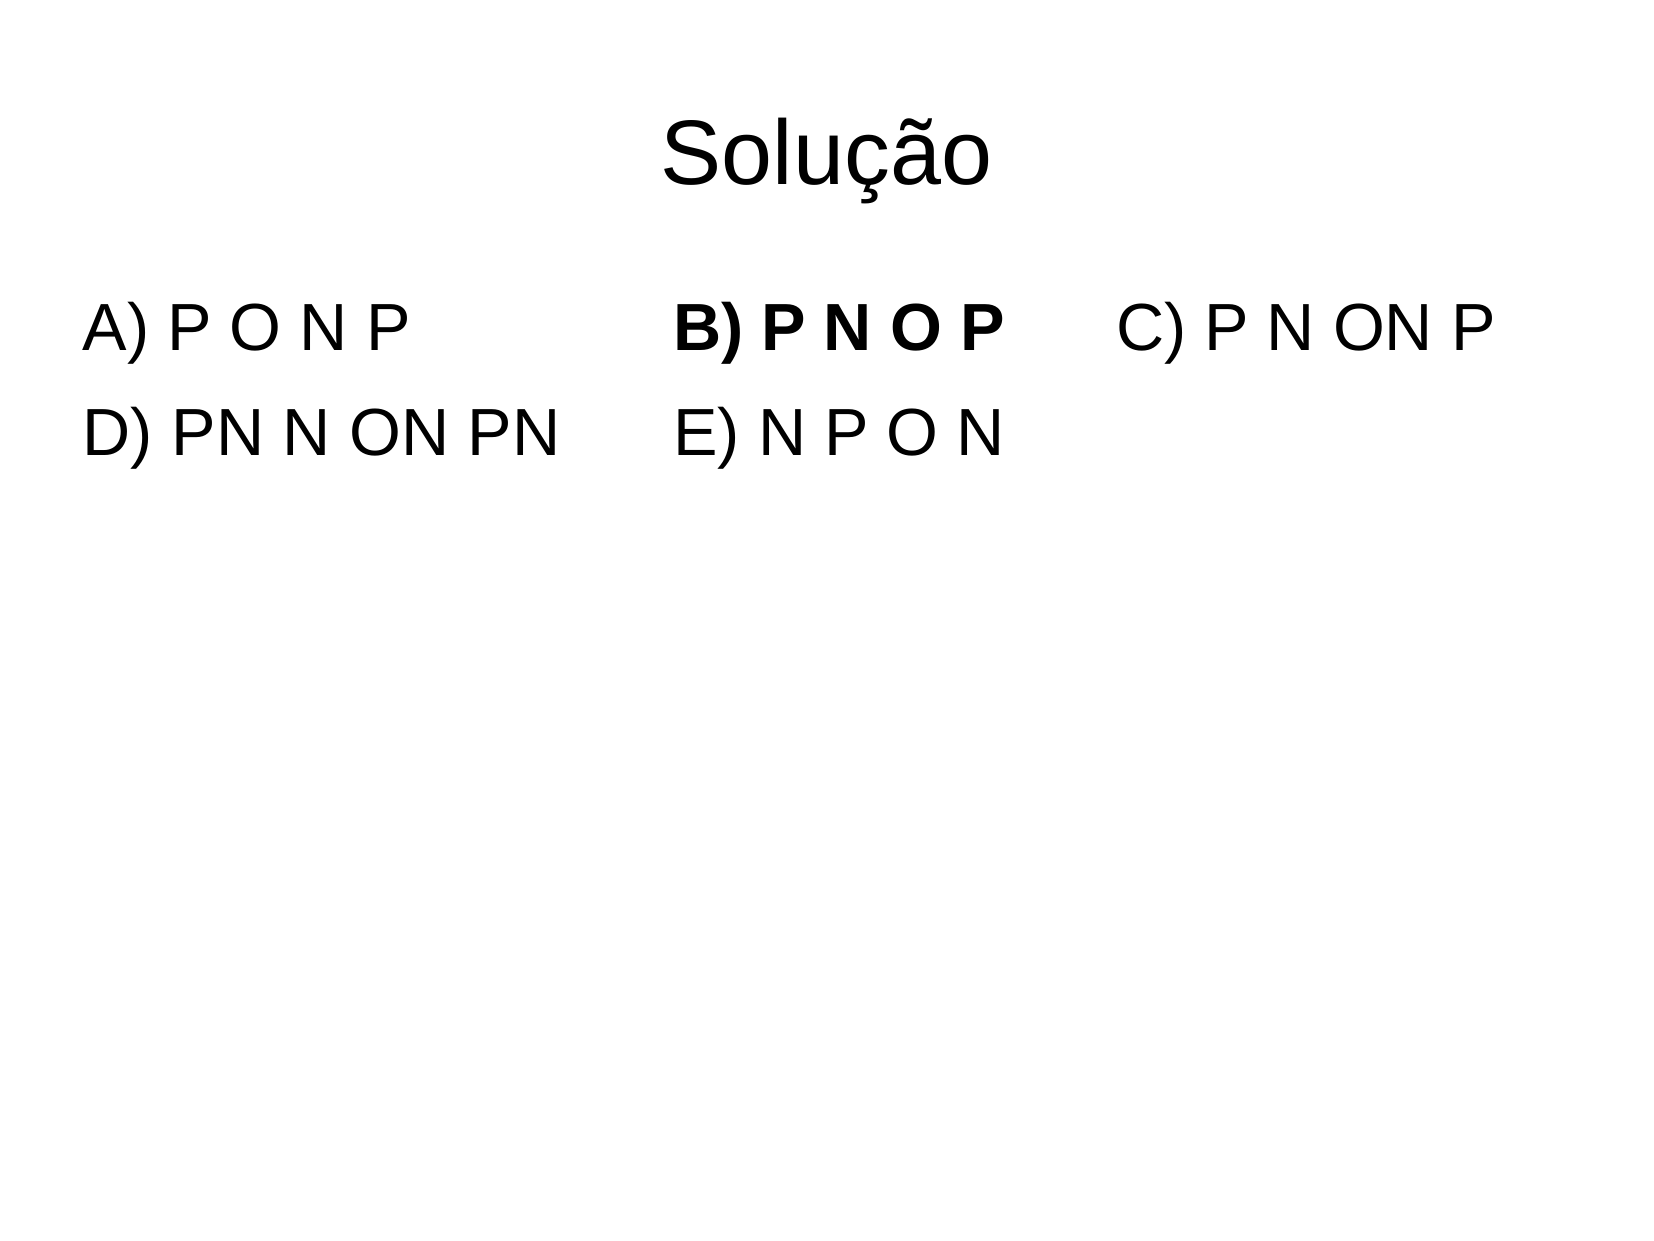

# Solução
A) P O N P				B) P N O P		C) P N ON P
D) PN N ON PN		E) N P O N